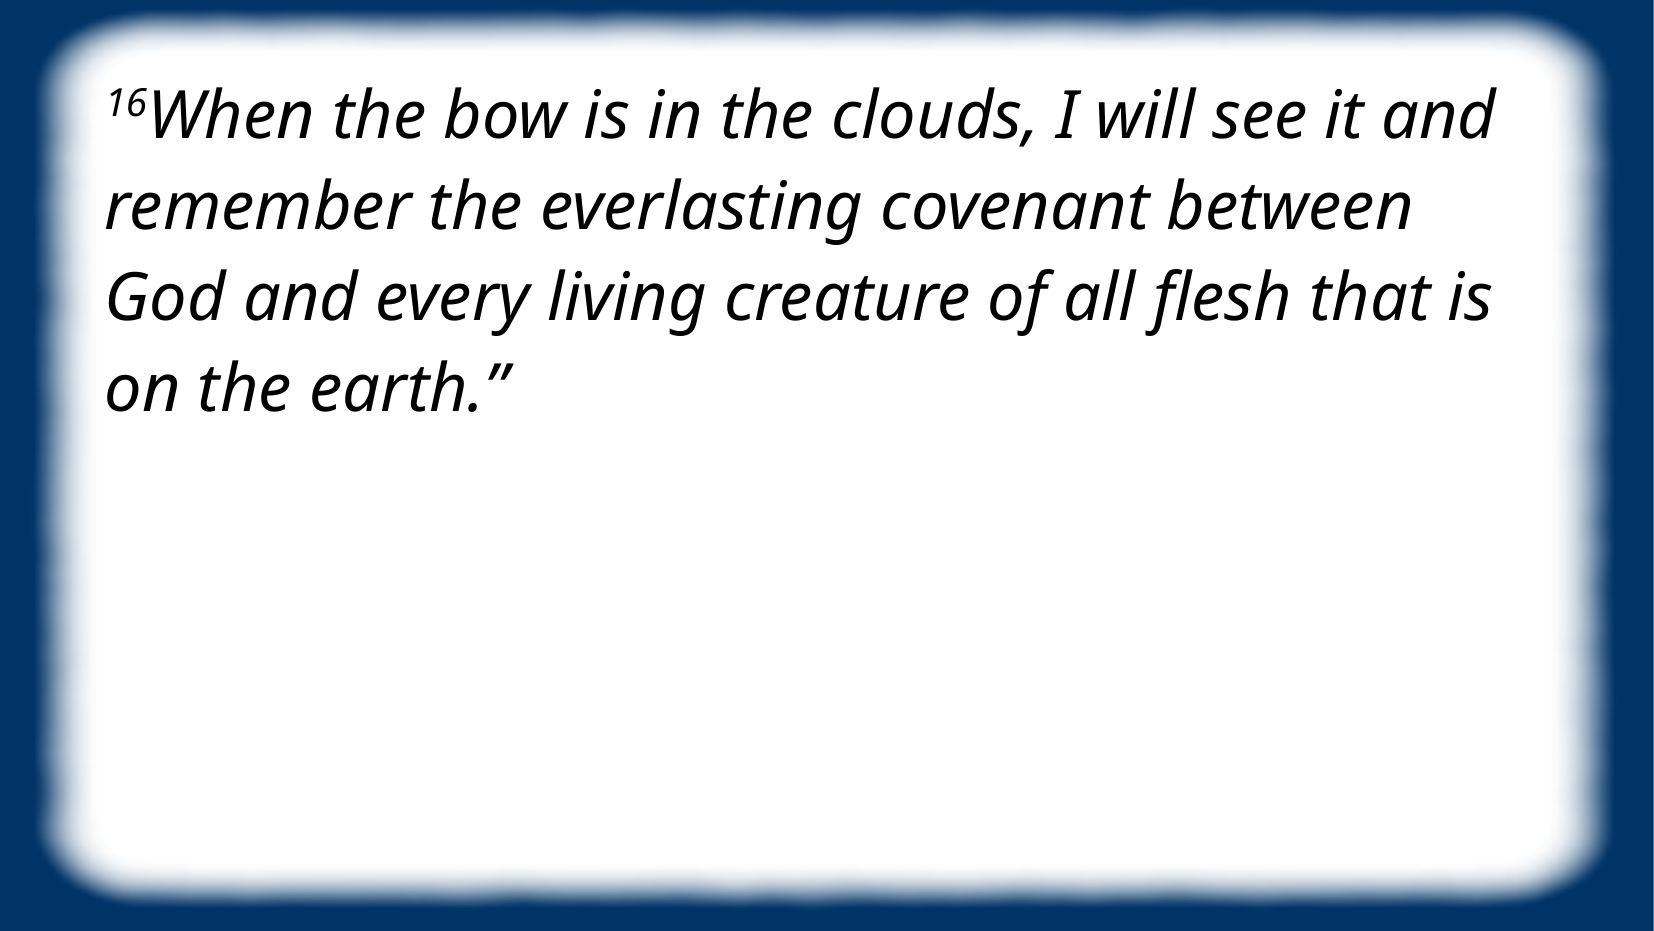

16When the bow is in the clouds, I will see it and remember the everlasting covenant between God and every living creature of all flesh that is on the earth.”